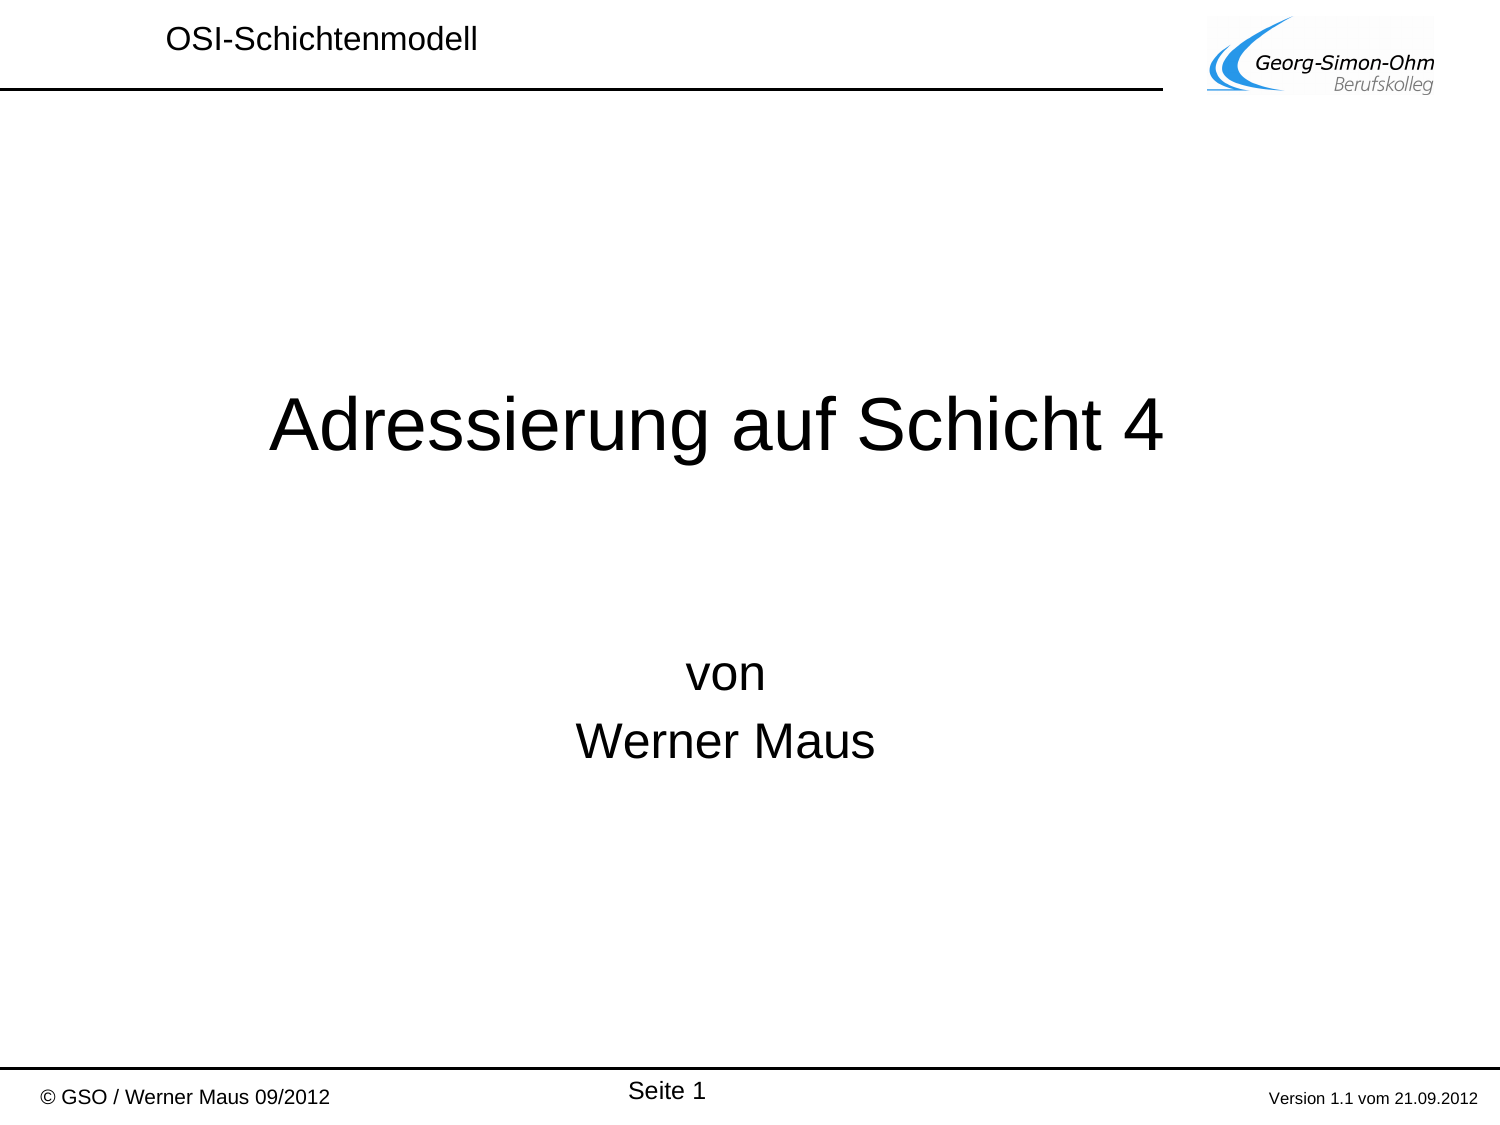

Adressierung auf Schicht 4
von
Werner Maus